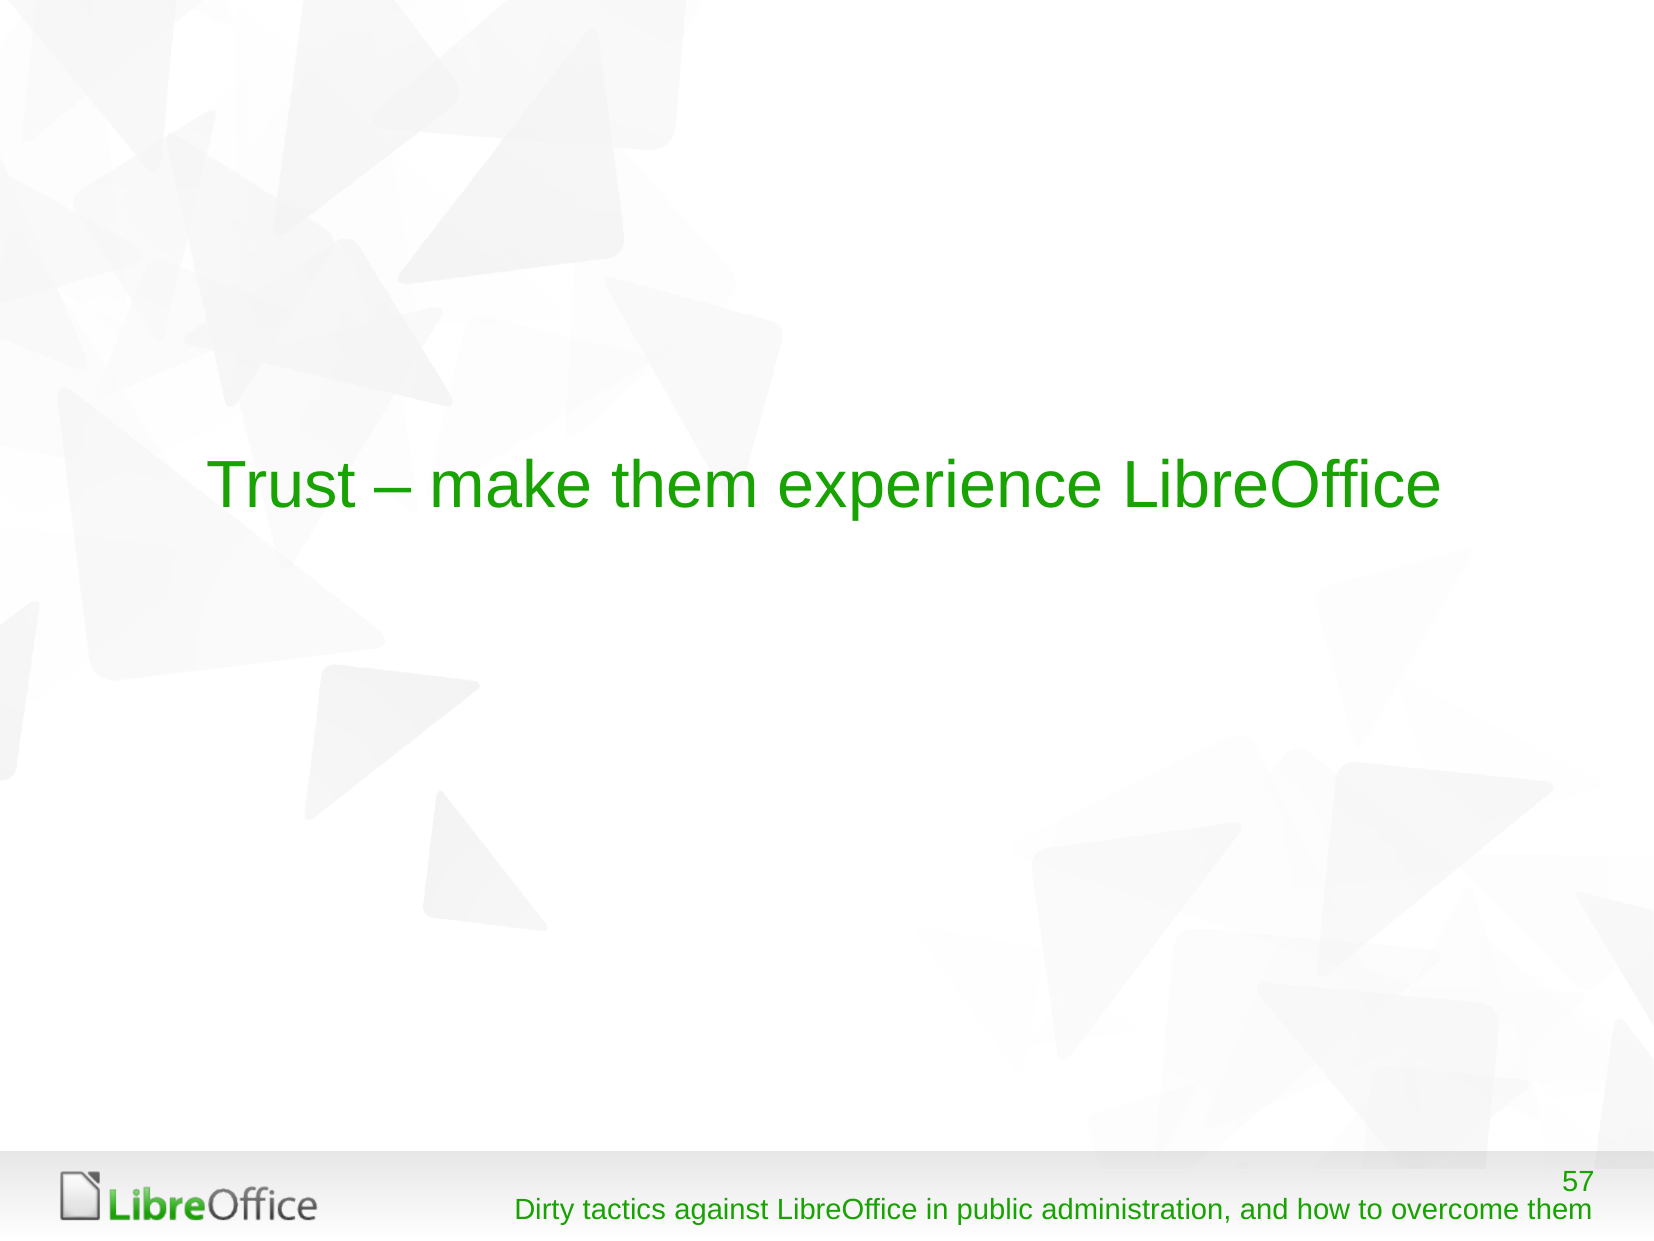

# Trust – make them experience LibreOffice
57
Dirty tactics against LibreOffice in public administration, and how to overcome them